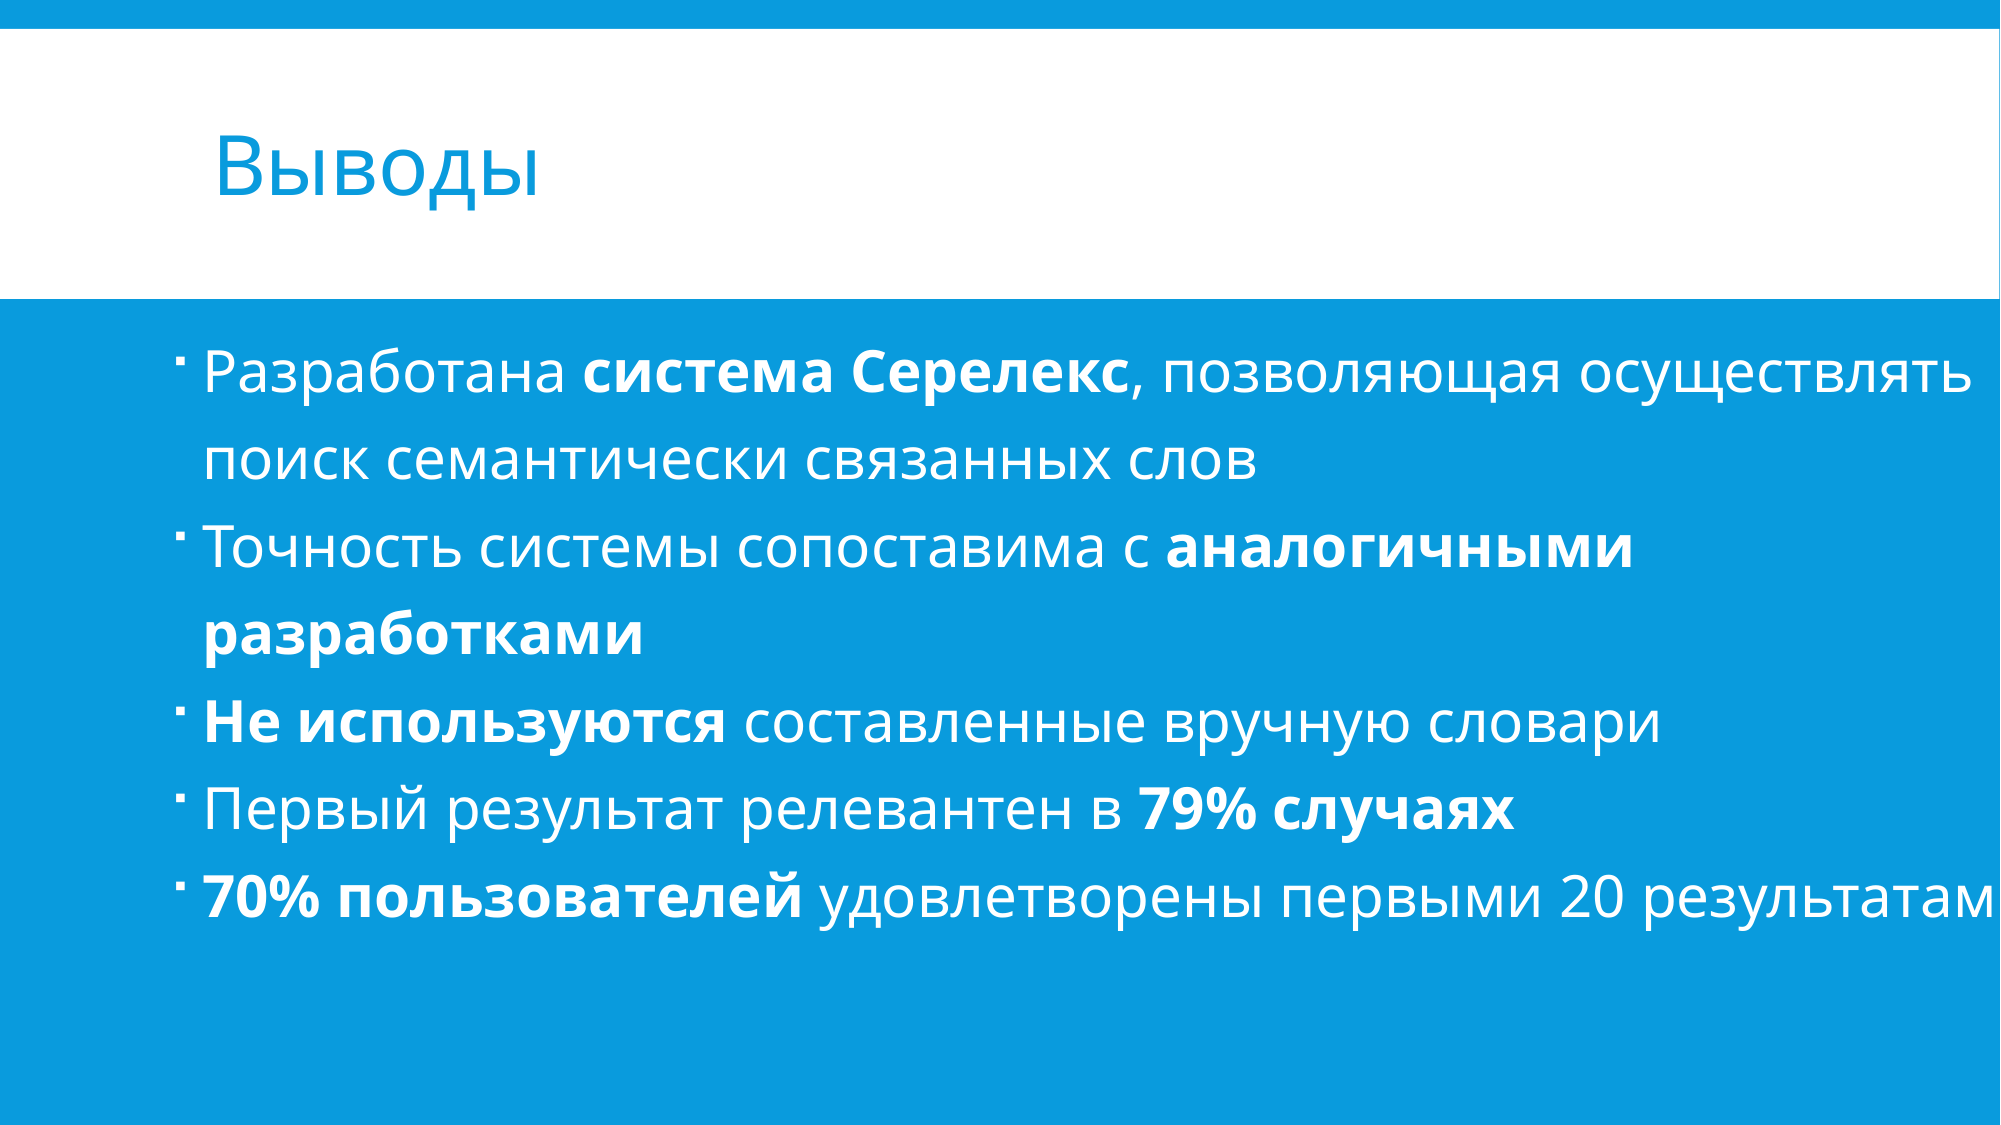

Выводы
Разработана система Серелекс, позволяющая осуществлять поиск семантически связанных слов
Точность системы сопоставима с аналогичными разработками
Не используются составленные вручную словари
Первый результат релевантен в 79% случаях
70% пользователей удовлетворены первыми 20 результатами